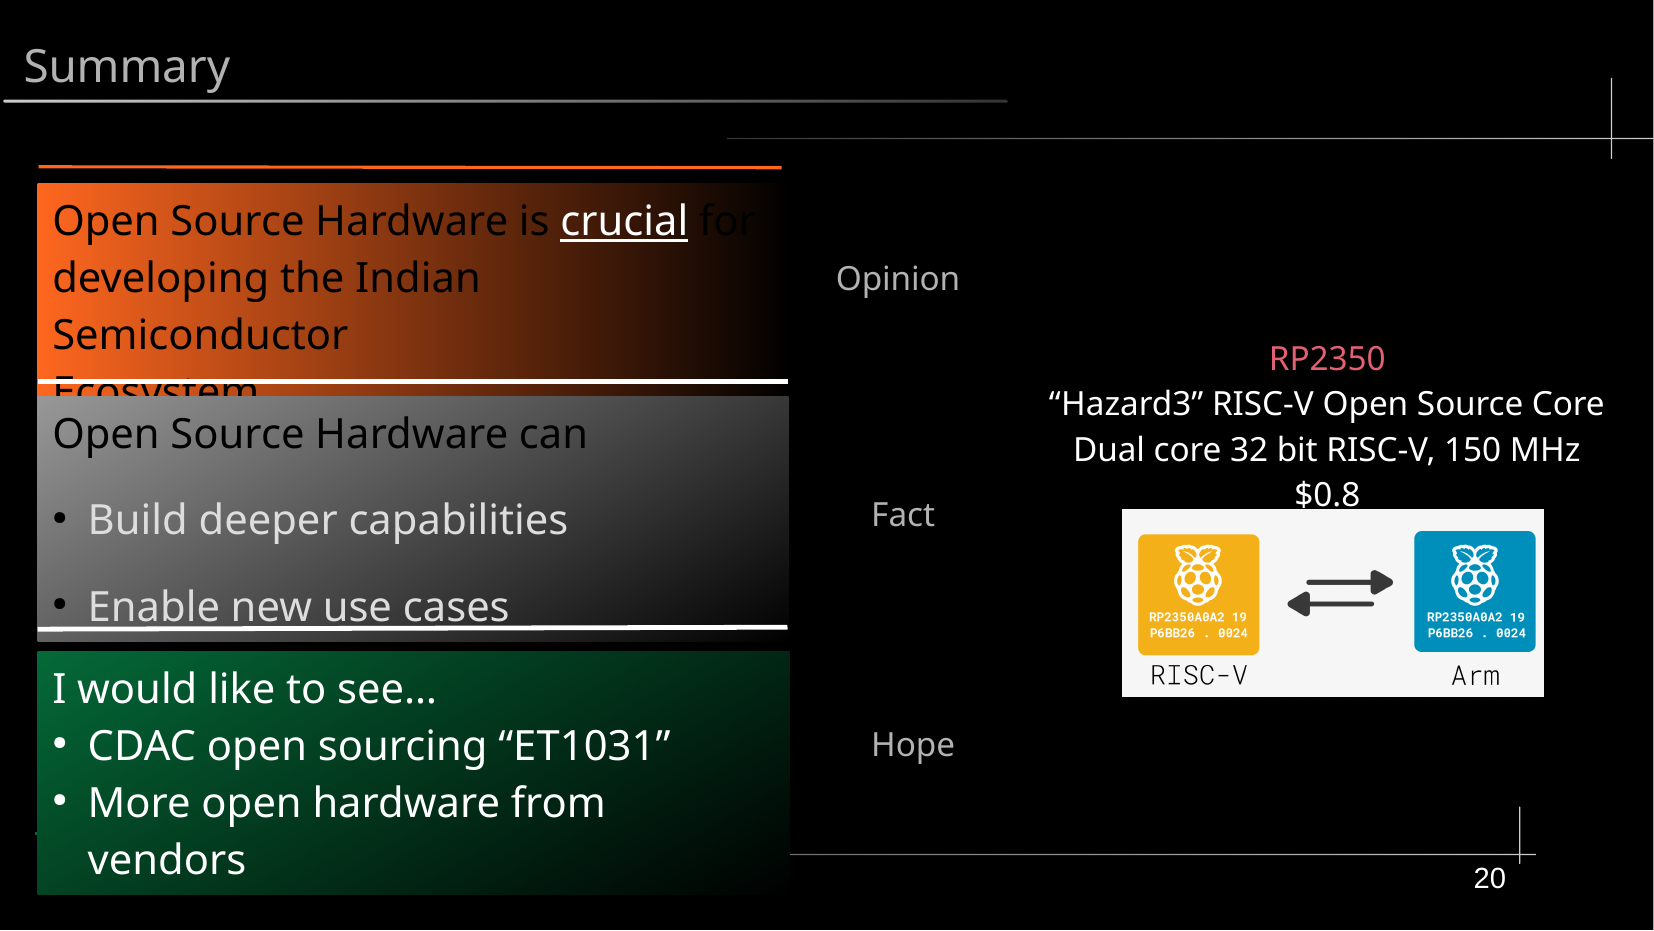

# Summary
Open Source Hardware is crucial for
developing the Indian Semiconductor
Ecosystem.
Opinion
RP2350
“Hazard3” RISC-V Open Source Core
Dual core 32 bit RISC-V, 150 MHz
$0.8
Open Source Hardware can
Build deeper capabilities
Enable new use cases
Fact
I would like to see…
CDAC open sourcing “ET1031”
More open hardware from vendors
Hope
20